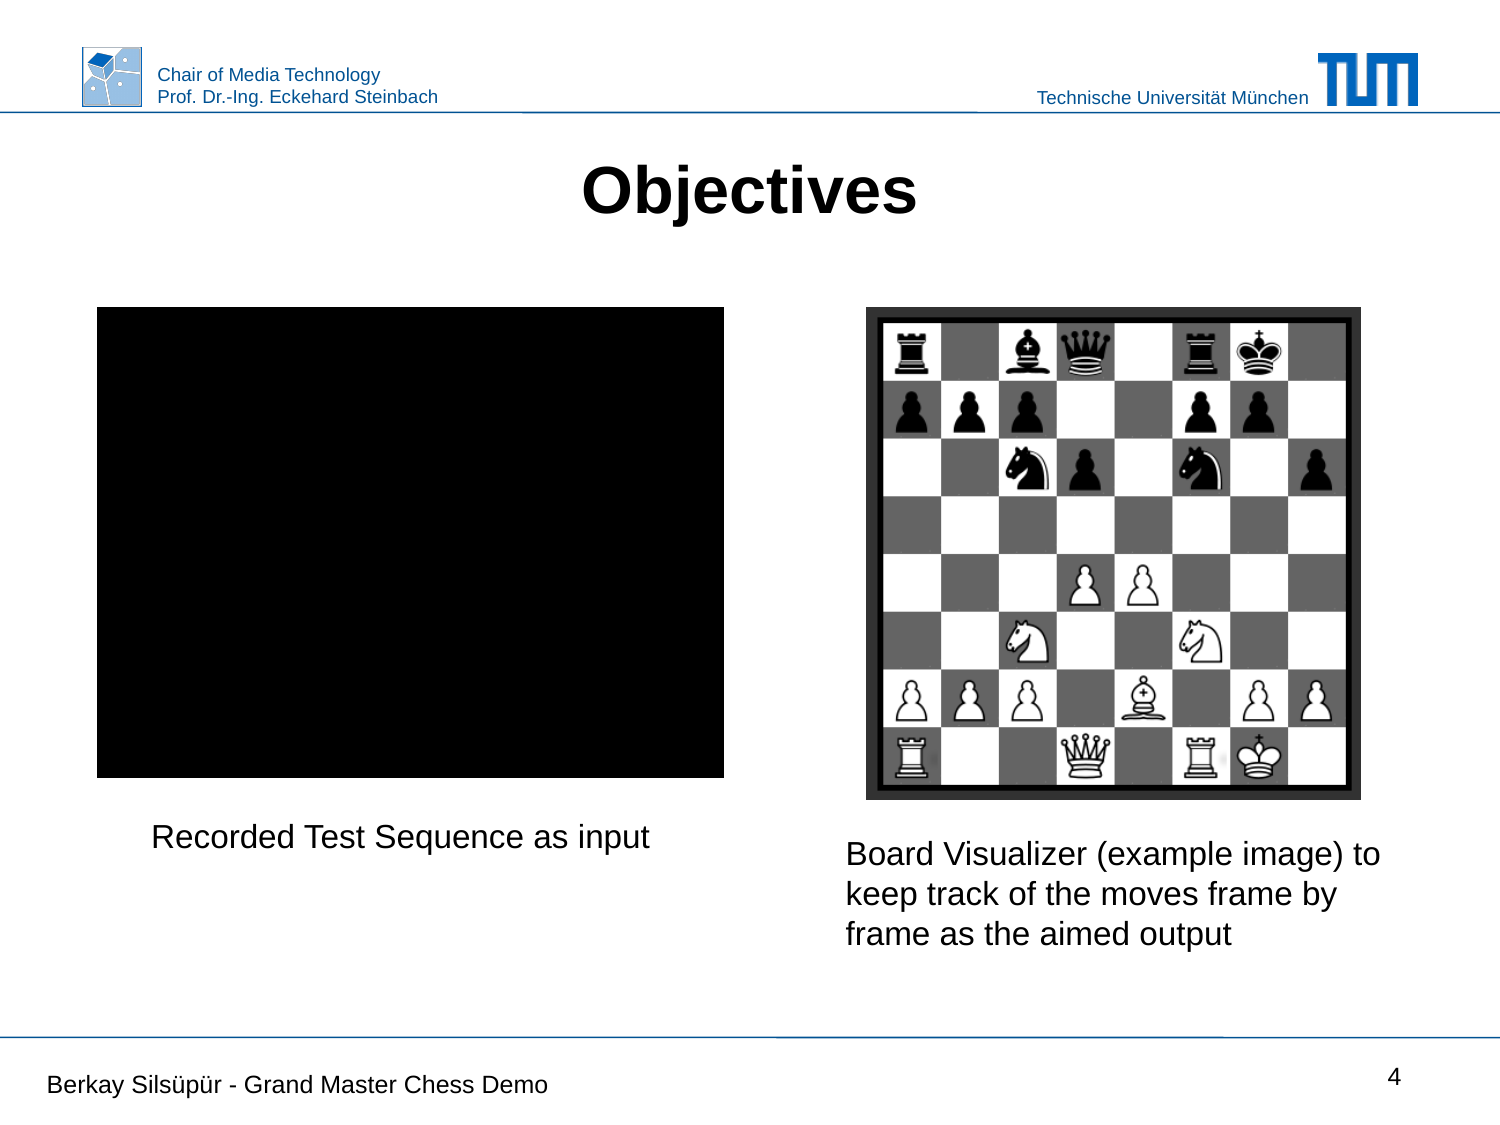

# Objectives
Recorded Test Sequence as input
Board Visualizer (example image) to keep track of the moves frame by frame as the aimed output
Berkay Silsüpür - Grand Master Chess Demo